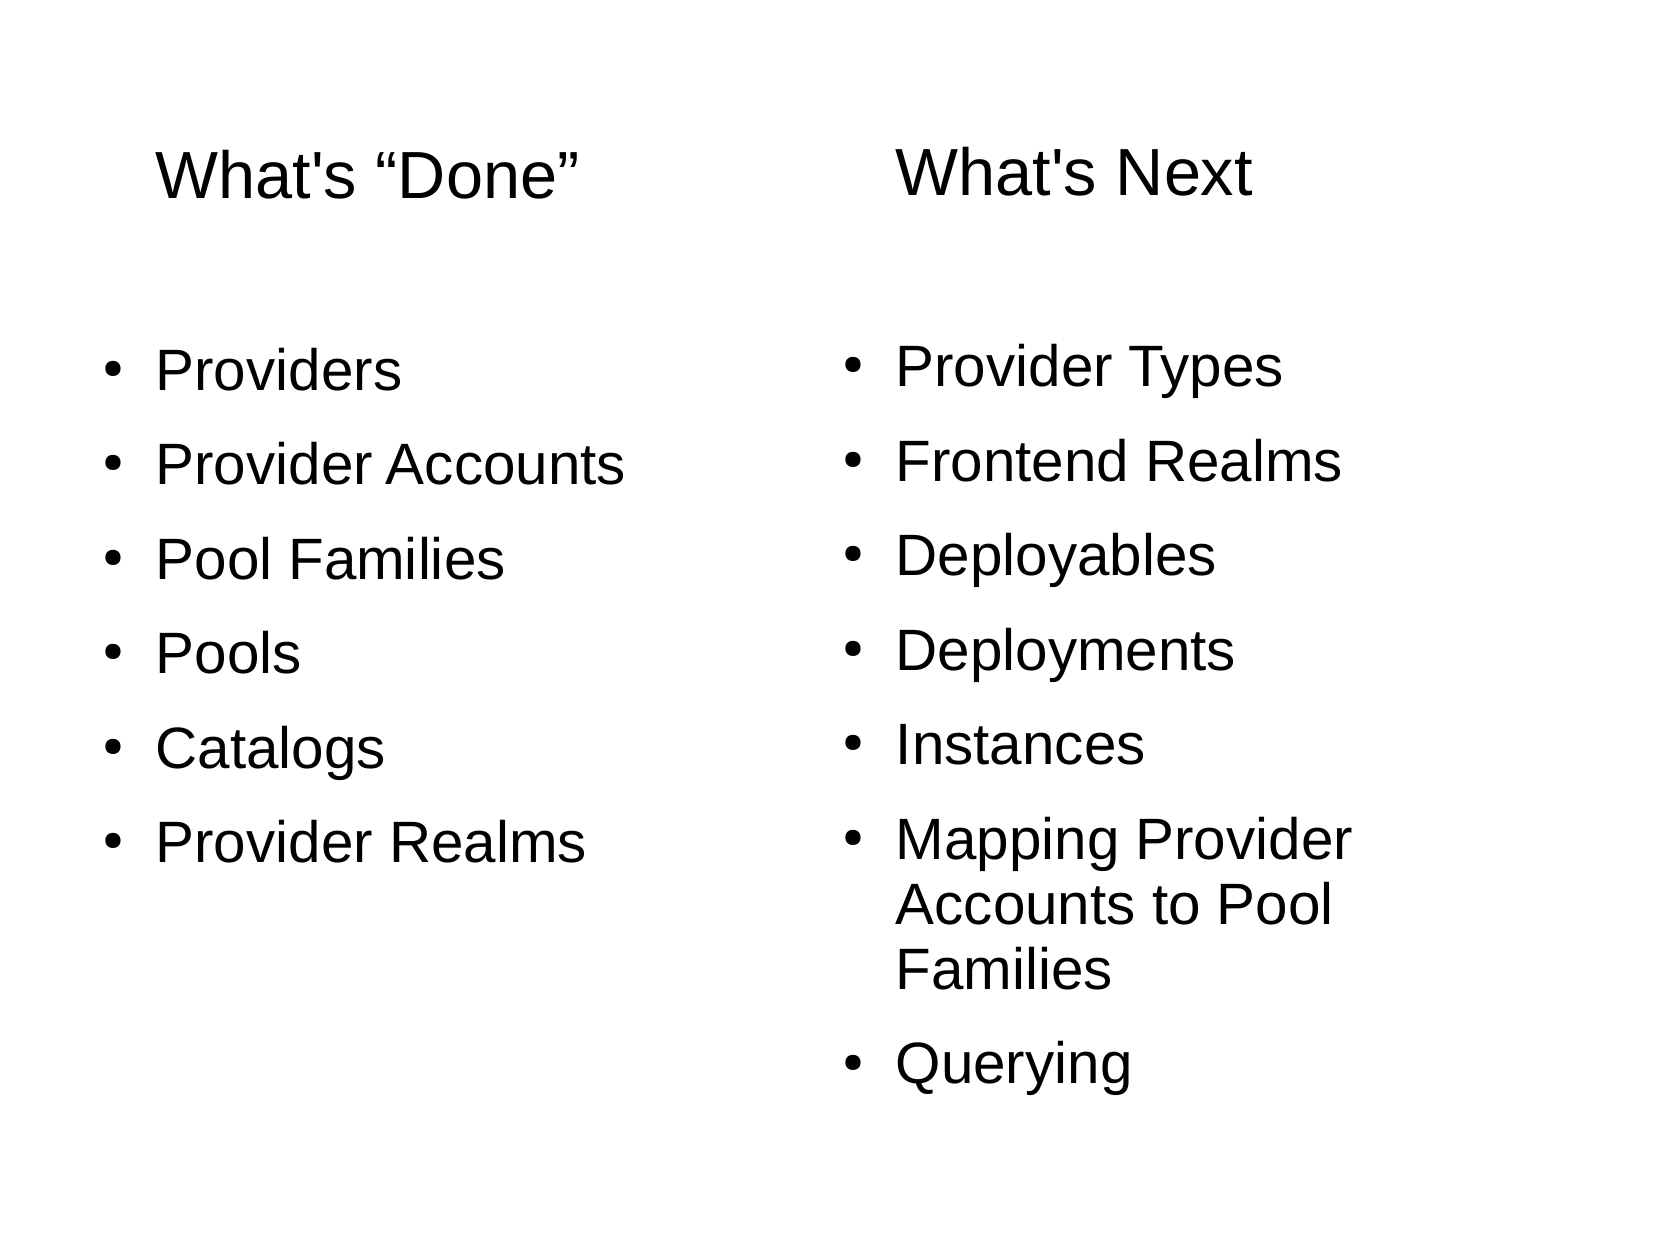

What's Next
Provider Types
Frontend Realms
Deployables
Deployments
Instances
Mapping Provider Accounts to Pool Families
Querying
# What's “Done”
Providers
Provider Accounts
Pool Families
Pools
Catalogs
Provider Realms